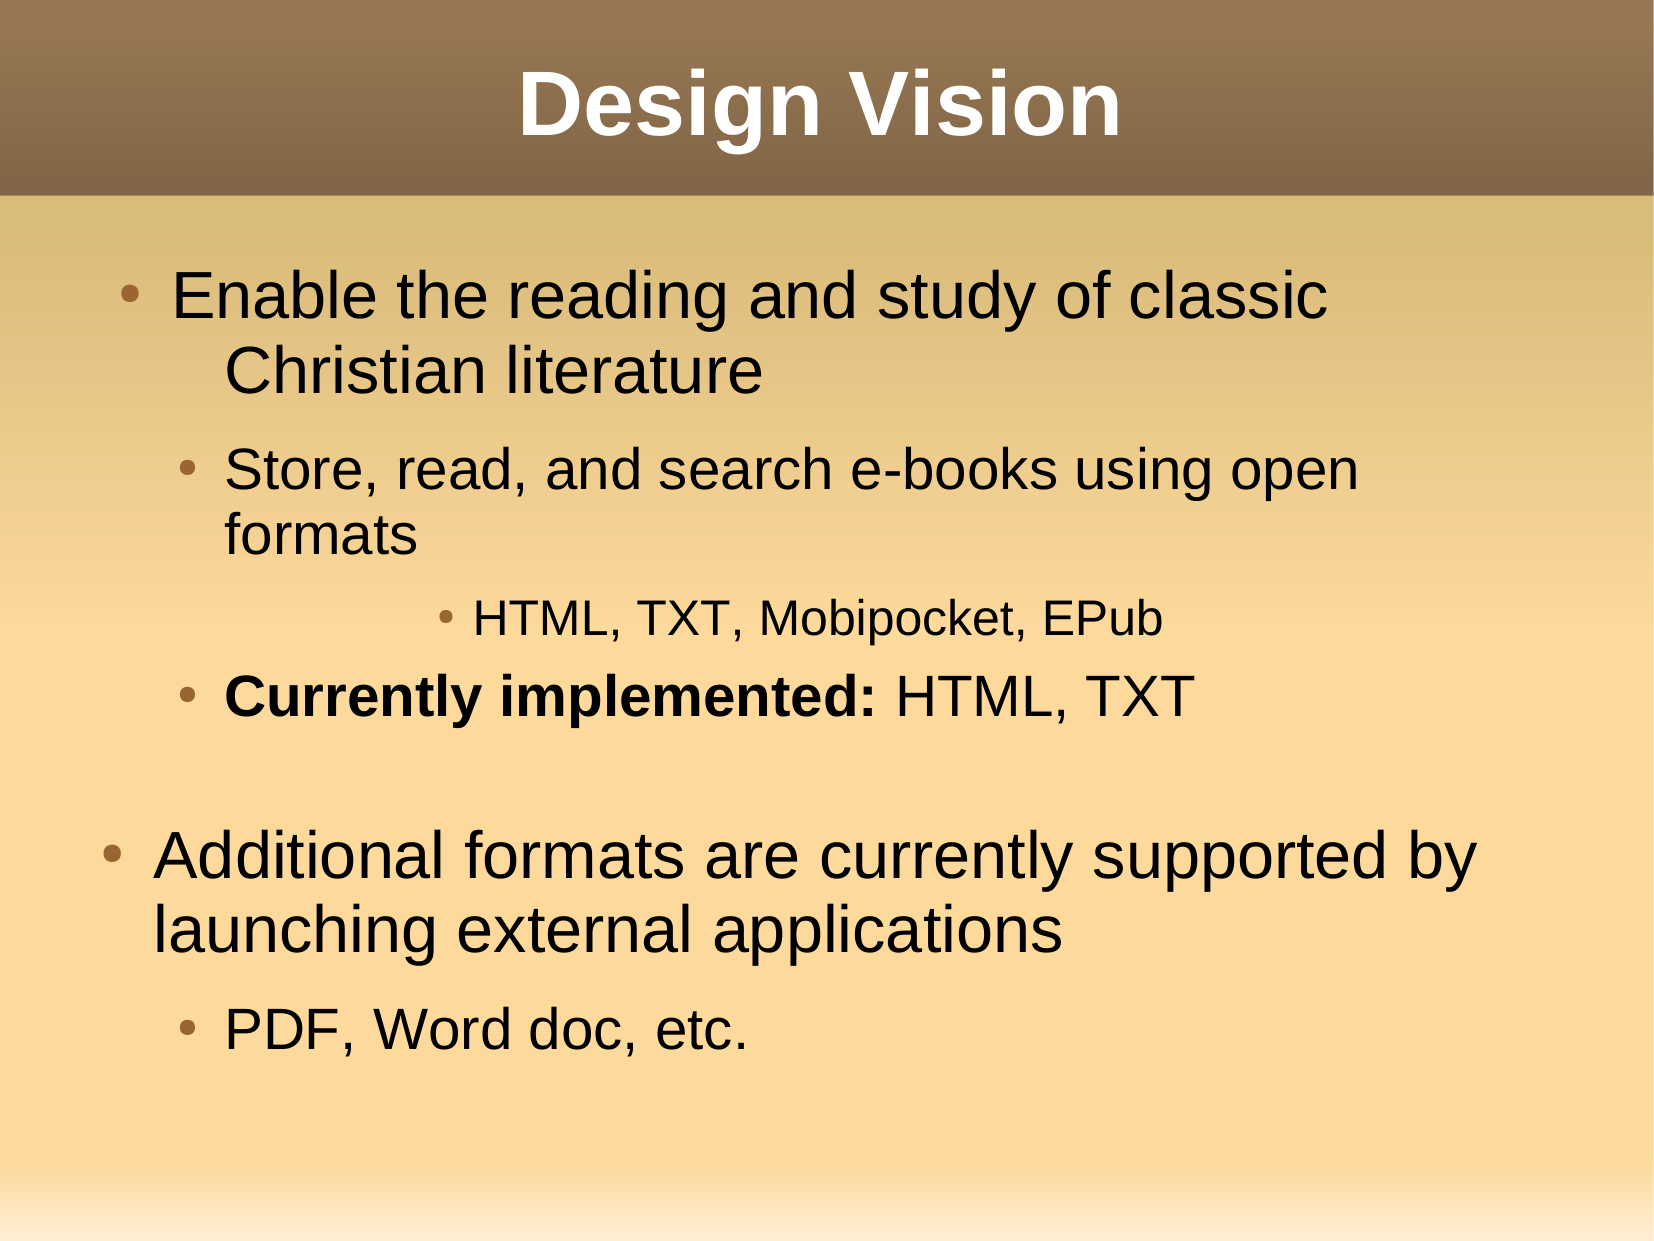

# Design Vision
Enable the reading and study of classic Christian literature
Store, read, and search e-books using open formats
HTML, TXT, Mobipocket, EPub
Currently implemented: HTML, TXT
Additional formats are currently supported by launching external applications
PDF, Word doc, etc.